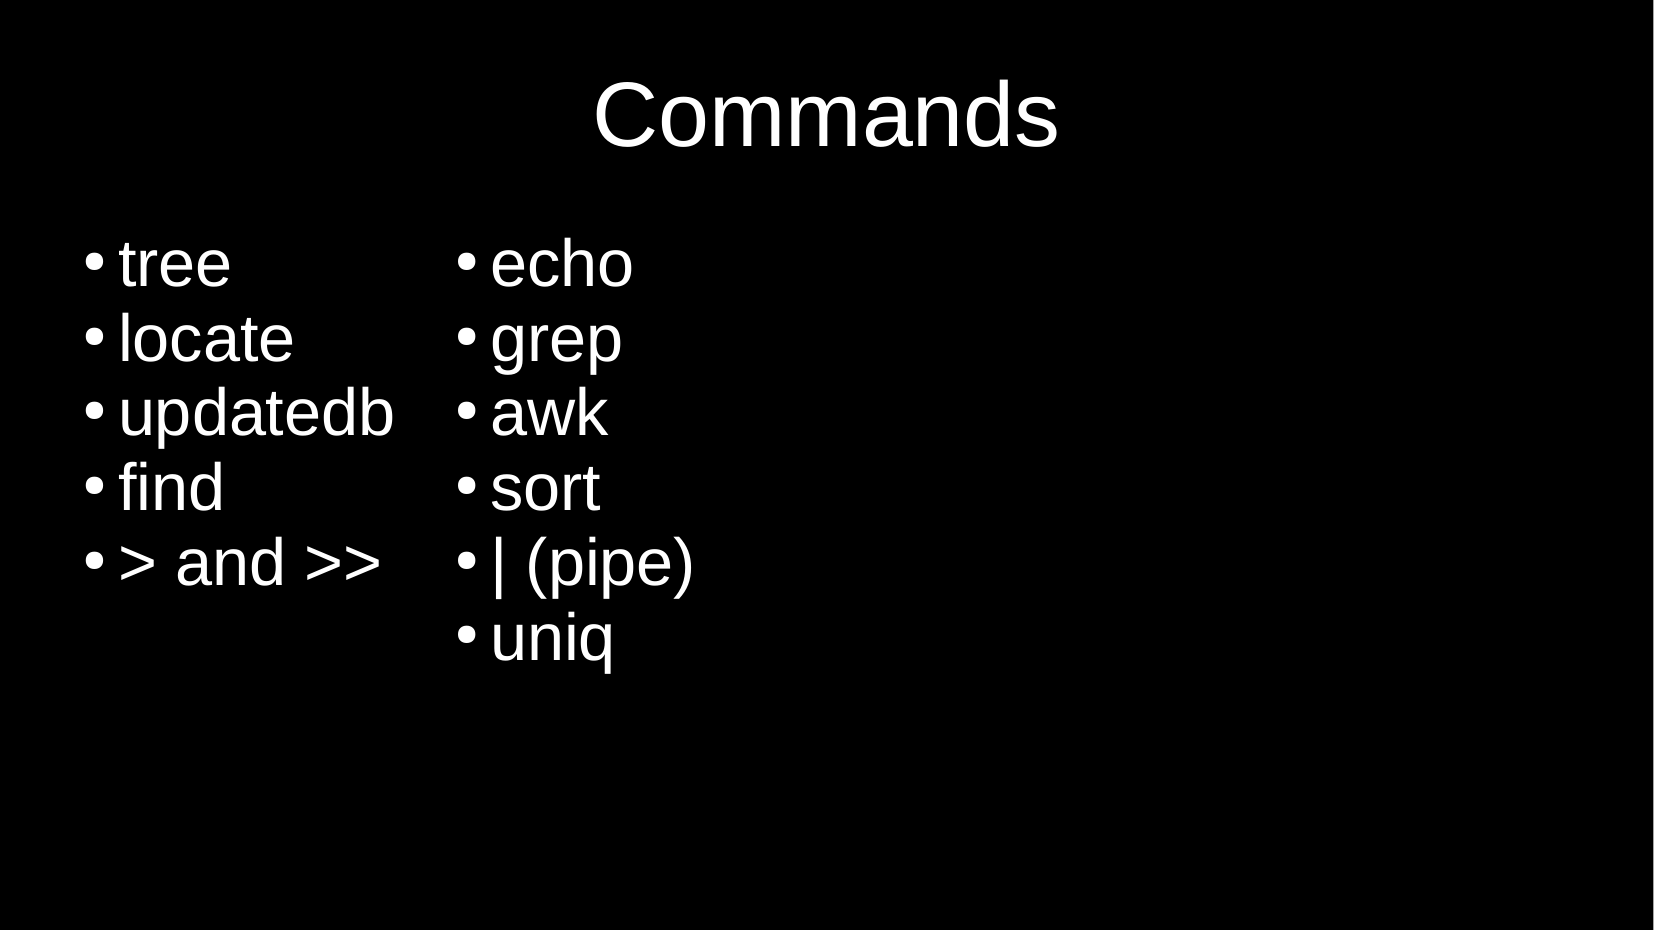

# Commands
tree
locate
updatedb
find
> and >>
echo
grep
awk
sort
| (pipe)
uniq